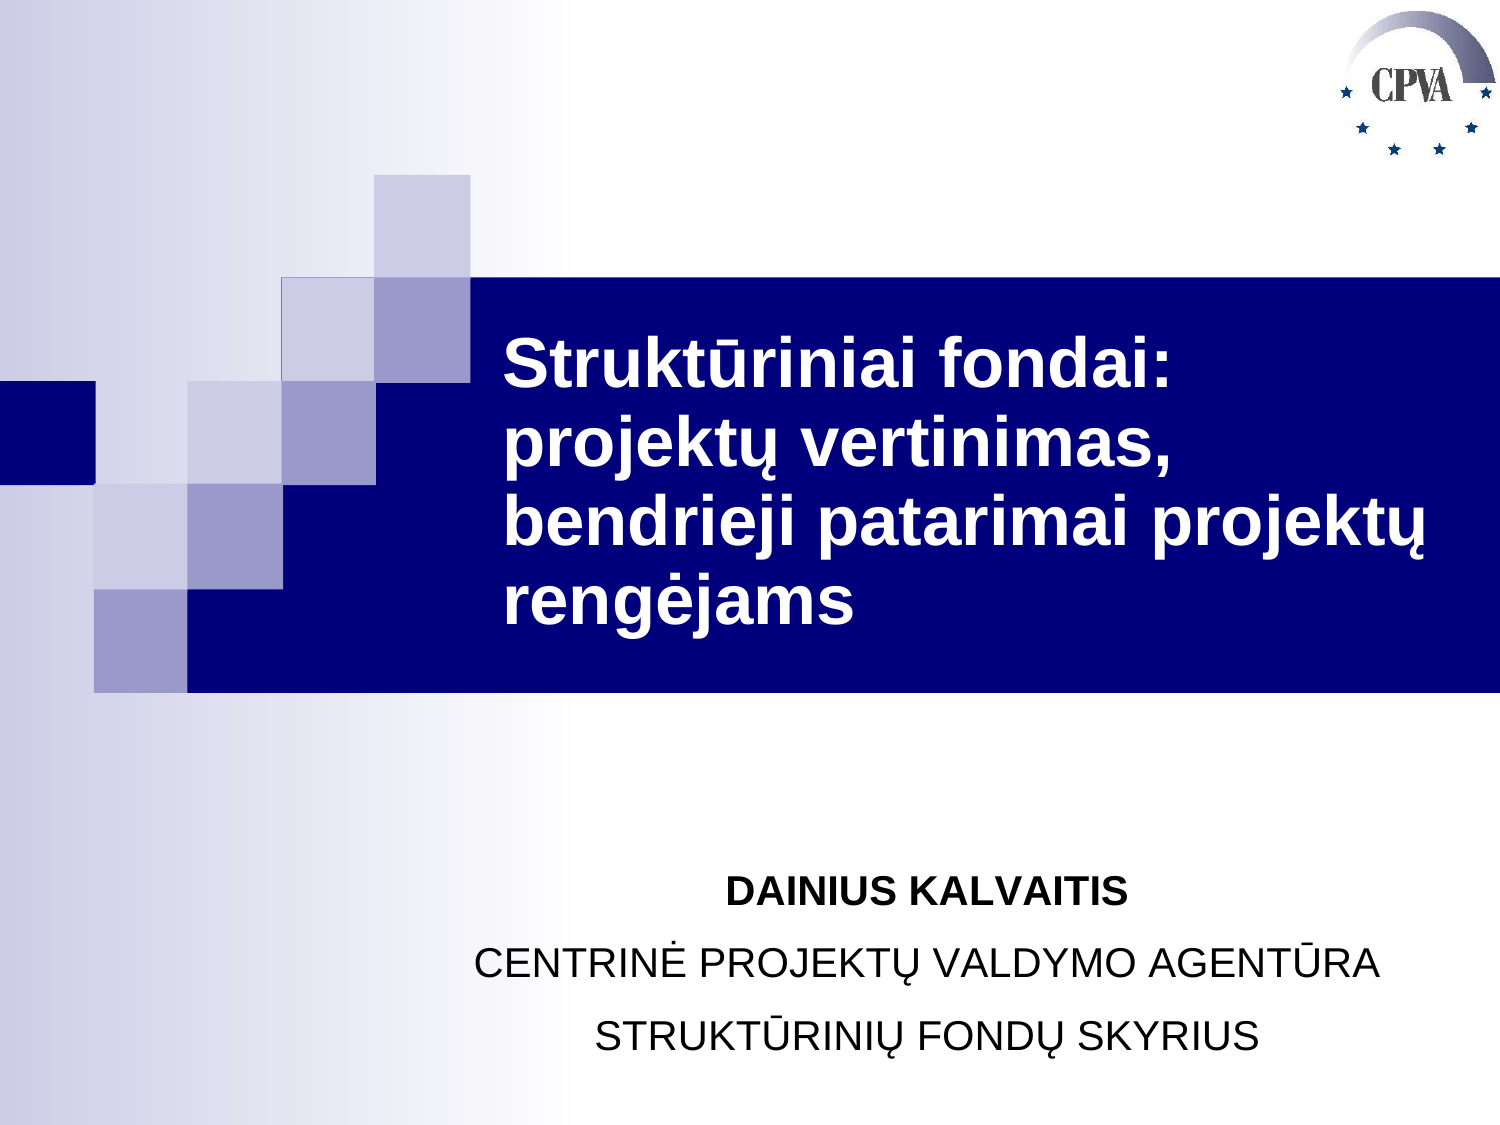

# Struktūriniai fondai: projektų vertinimas, bendrieji patarimai projektų rengėjams
DAINIUS KALVAITIS
CENTRINĖ PROJEKTŲ VALDYMO AGENTŪRA
STRUKTŪRINIŲ FONDŲ SKYRIUS